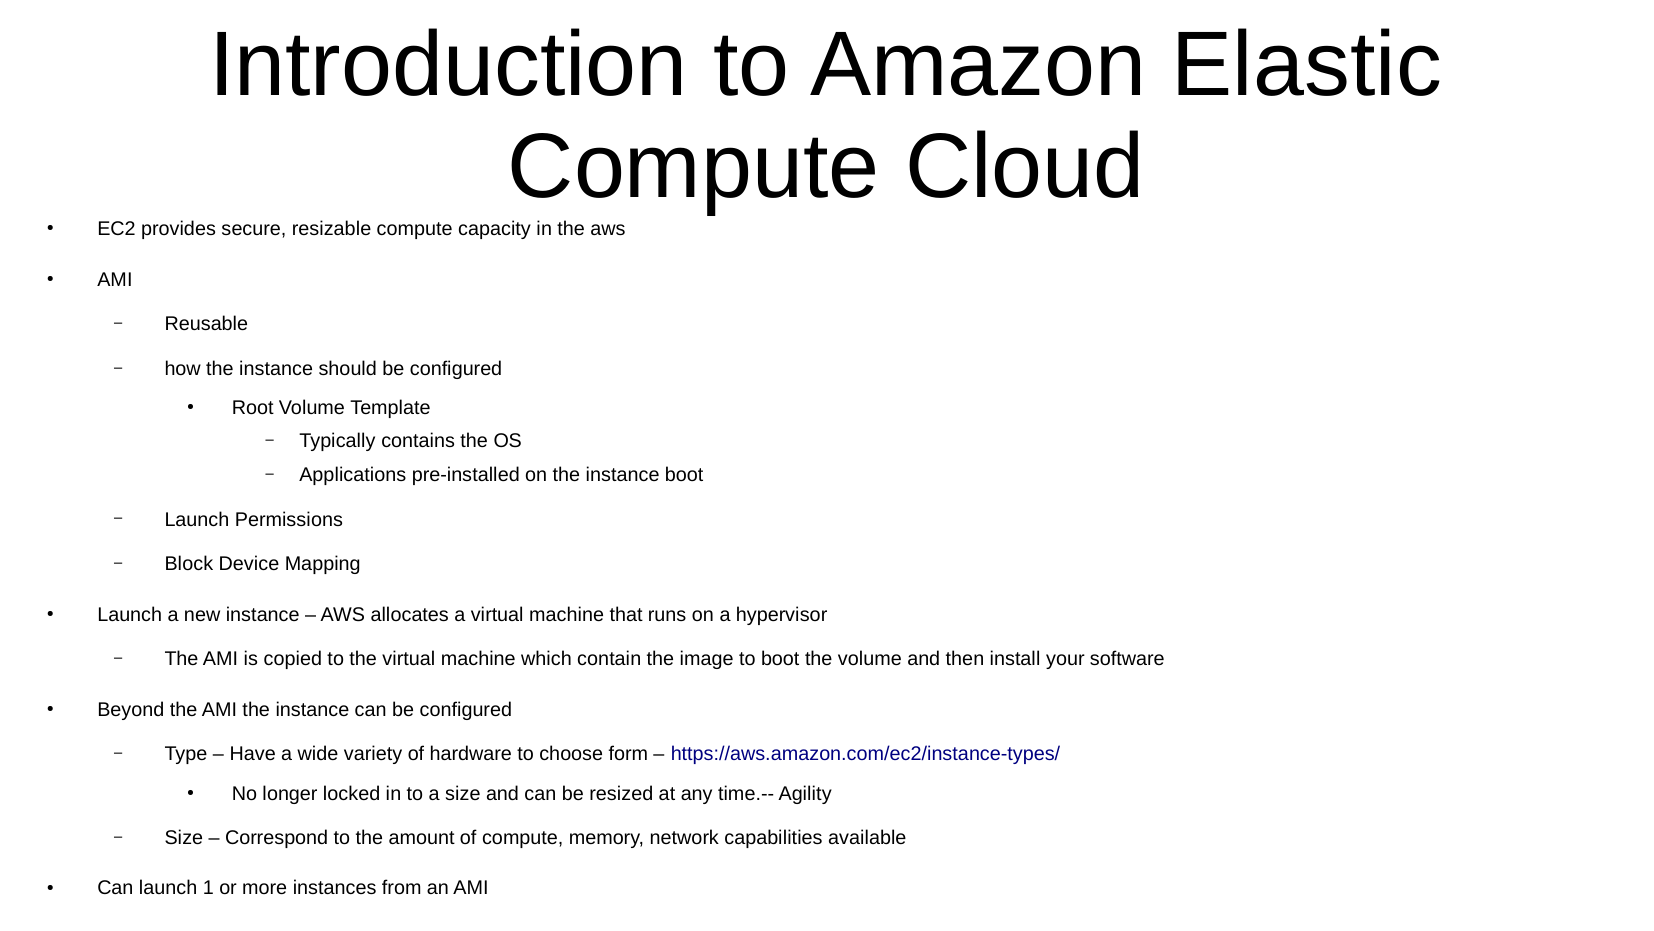

# Introduction to Amazon Elastic Compute Cloud
EC2 provides secure, resizable compute capacity in the aws
AMI
Reusable
how the instance should be configured
Root Volume Template
Typically contains the OS
Applications pre-installed on the instance boot
Launch Permissions
Block Device Mapping
Launch a new instance – AWS allocates a virtual machine that runs on a hypervisor
The AMI is copied to the virtual machine which contain the image to boot the volume and then install your software
Beyond the AMI the instance can be configured
Type – Have a wide variety of hardware to choose form – https://aws.amazon.com/ec2/instance-types/
No longer locked in to a size and can be resized at any time.-- Agility
Size – Correspond to the amount of compute, memory, network capabilities available
Can launch 1 or more instances from an AMI